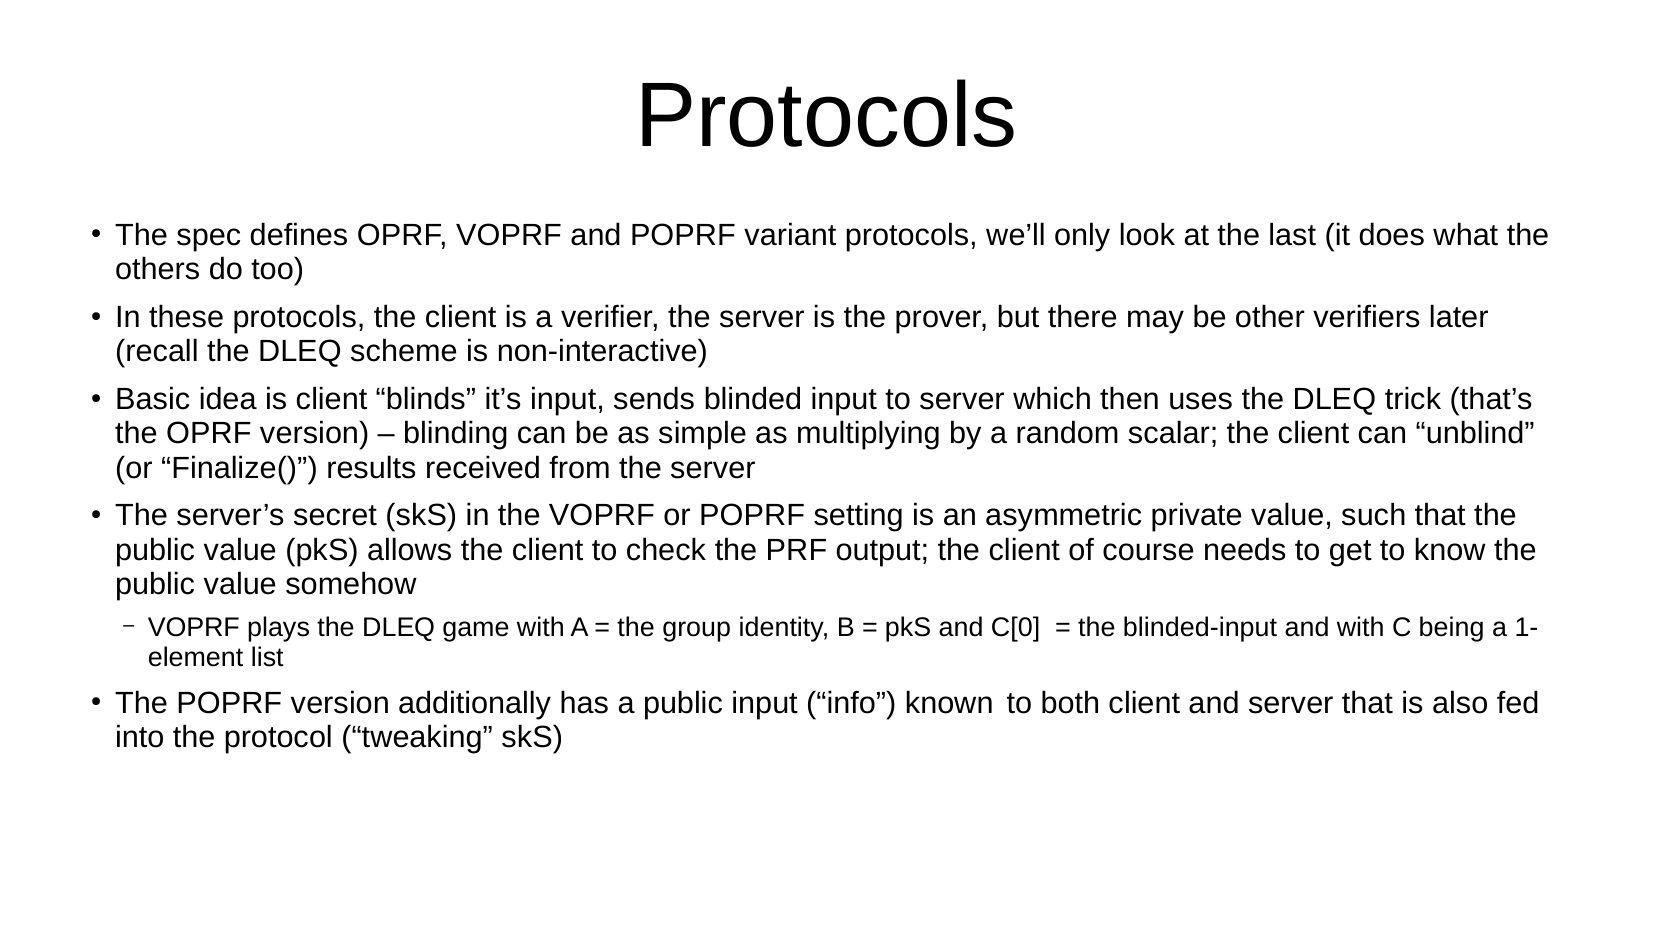

# Protocols
The spec defines OPRF, VOPRF and POPRF variant protocols, we’ll only look at the last (it does what the others do too)
In these protocols, the client is a verifier, the server is the prover, but there may be other verifiers later (recall the DLEQ scheme is non-interactive)
Basic idea is client “blinds” it’s input, sends blinded input to server which then uses the DLEQ trick (that’s the OPRF version) – blinding can be as simple as multiplying by a random scalar; the client can “unblind” (or “Finalize()”) results received from the server
The server’s secret (skS) in the VOPRF or POPRF setting is an asymmetric private value, such that the public value (pkS) allows the client to check the PRF output; the client of course needs to get to know the public value somehow
VOPRF plays the DLEQ game with A = the group identity, B = pkS and C[0] = the blinded-input and with C being a 1-element list
The POPRF version additionally has a public input (“info”) known	 to both client and server that is also fed into the protocol (“tweaking” skS)